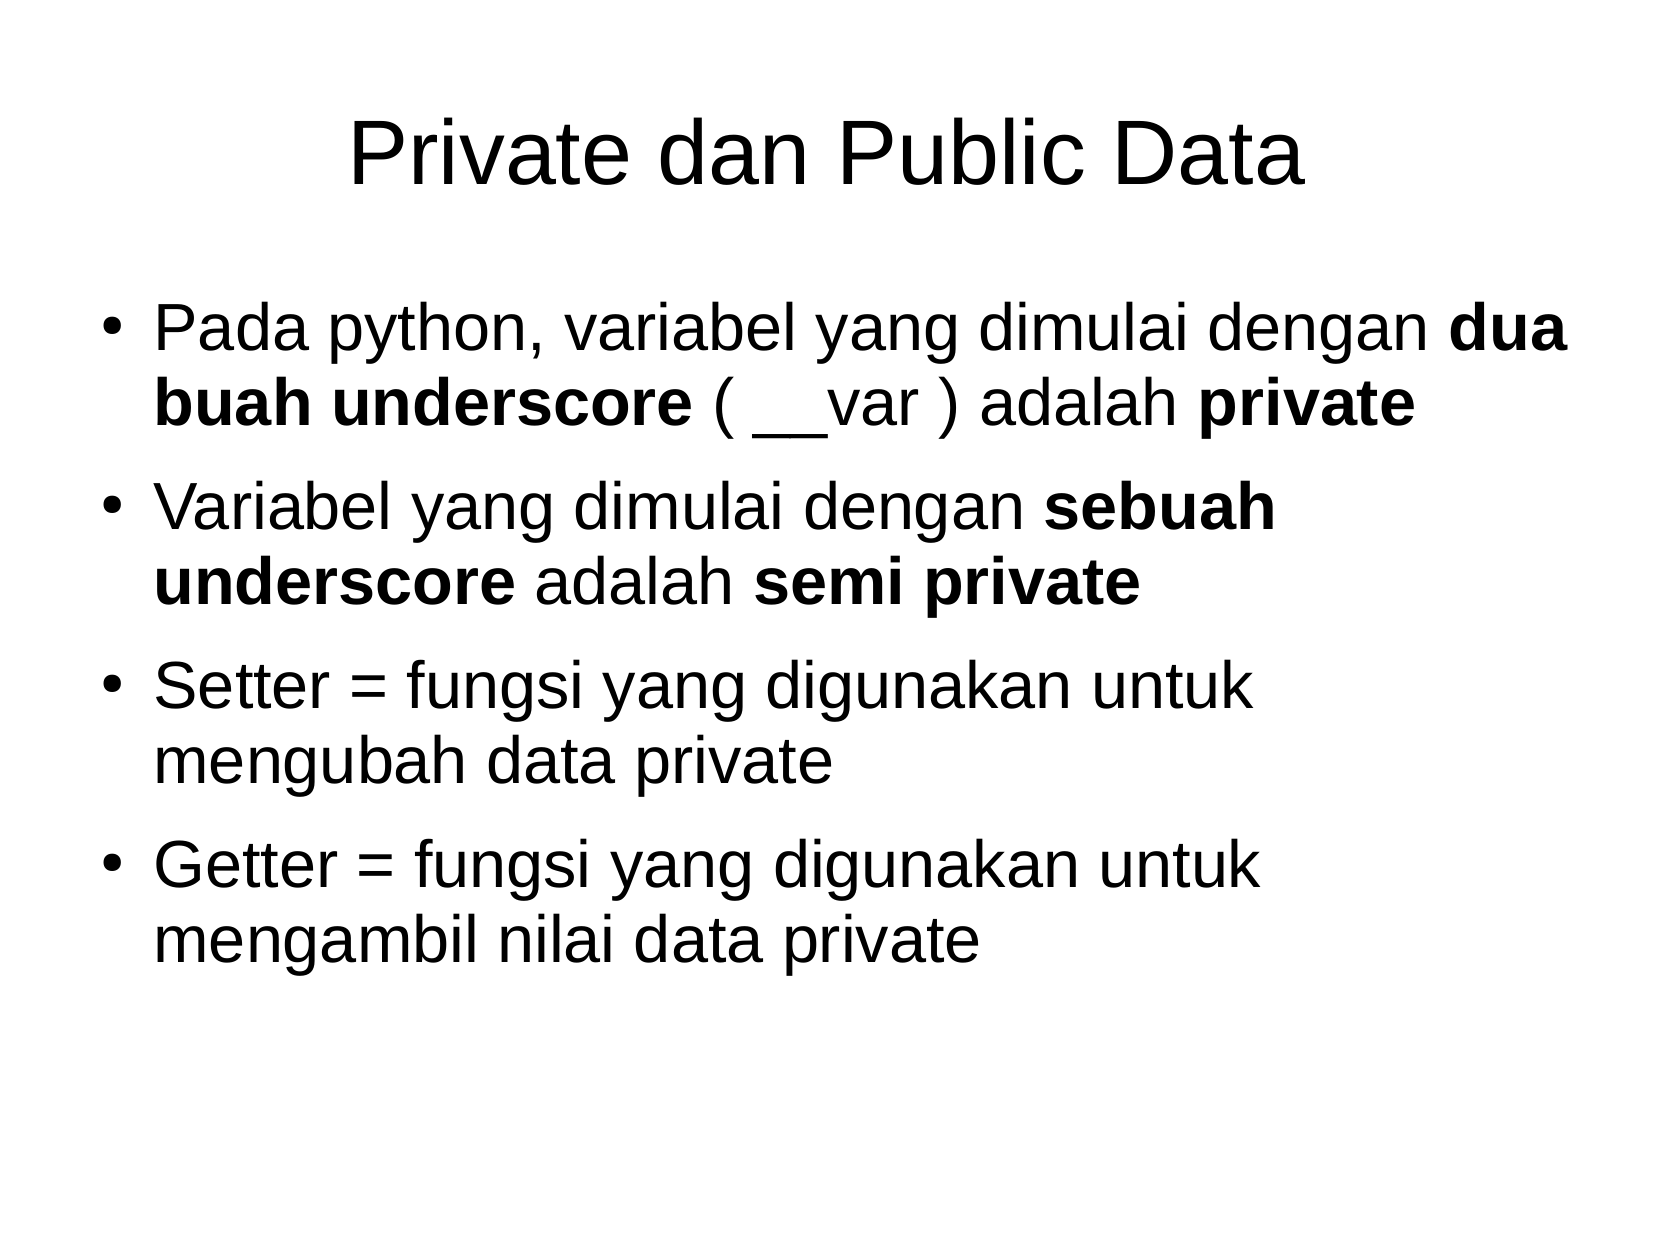

# Private dan Public Data
Pada python, variabel yang dimulai dengan dua buah underscore ( __var ) adalah private
Variabel yang dimulai dengan sebuah underscore adalah semi private
Setter = fungsi yang digunakan untuk mengubah data private
Getter = fungsi yang digunakan untuk mengambil nilai data private